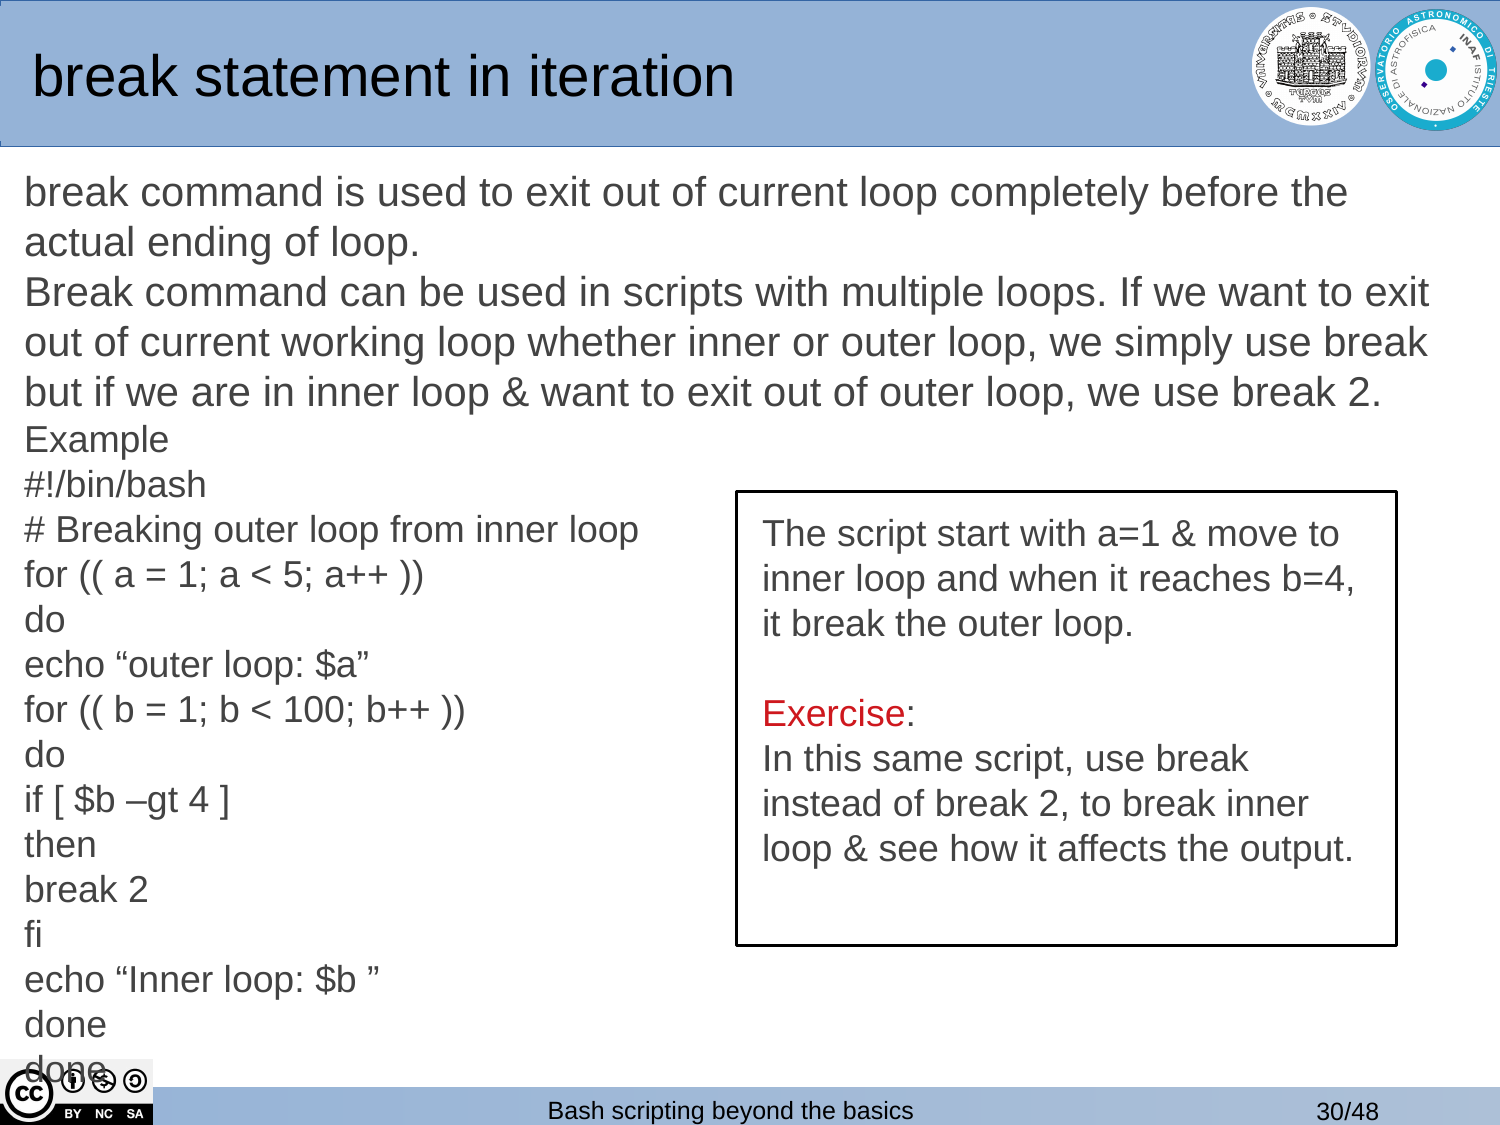

break statement in iteration
break command is used to exit out of current loop completely before the actual ending of loop.
Break command can be used in scripts with multiple loops. If we want to exit out of current working loop whether inner or outer loop, we simply use break but if we are in inner loop & want to exit out of outer loop, we use break 2.
Example
#!/bin/bash
# Breaking outer loop from inner loop
for (( a = 1; a < 5; a++ ))
do
echo “outer loop: $a”
for (( b = 1; b < 100; b++ ))
do
if [ $b –gt 4 ]
then
break 2
fi
echo “Inner loop: $b ”
done
done
# The script start with a=1 & move to inner loop and when it reaches b=4, it break the outer loop.
Exercise:
In this same script, use break instead of break 2, to break inner loop & see how it affects the output.